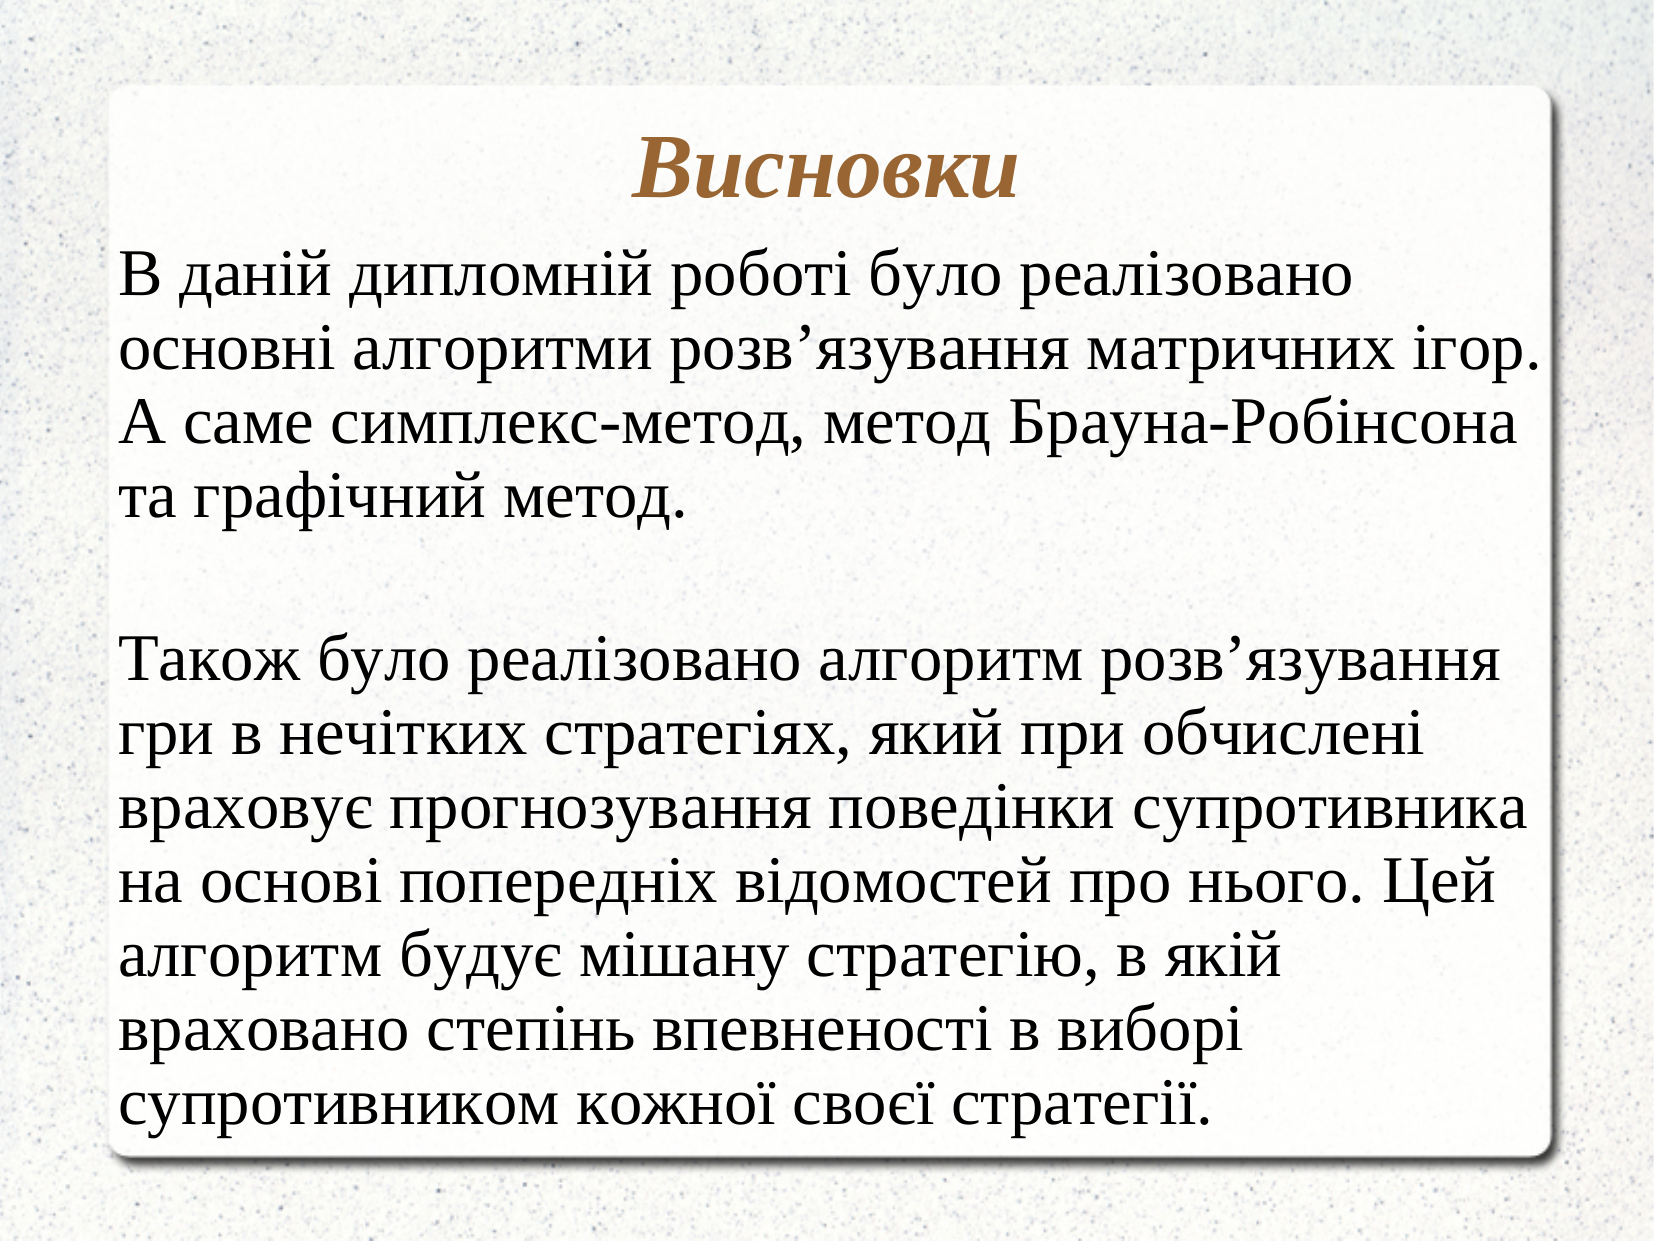

# Висновки
В даній дипломній роботі було реалізовано основні алгоритми розв’язування матричних ігор. А саме симплекс-метод, метод Брауна-Робінсона та графічний метод.
Також було реалізовано алгоритм розв’язування гри в нечітких стратегіях, який при обчислені враховує прогнозування поведінки супротивника на основі попередніх відомостей про нього. Цей алгоритм будує мішану стратегію, в якій враховано степінь впевненості в виборі супротивником кожної своєї стратегії.